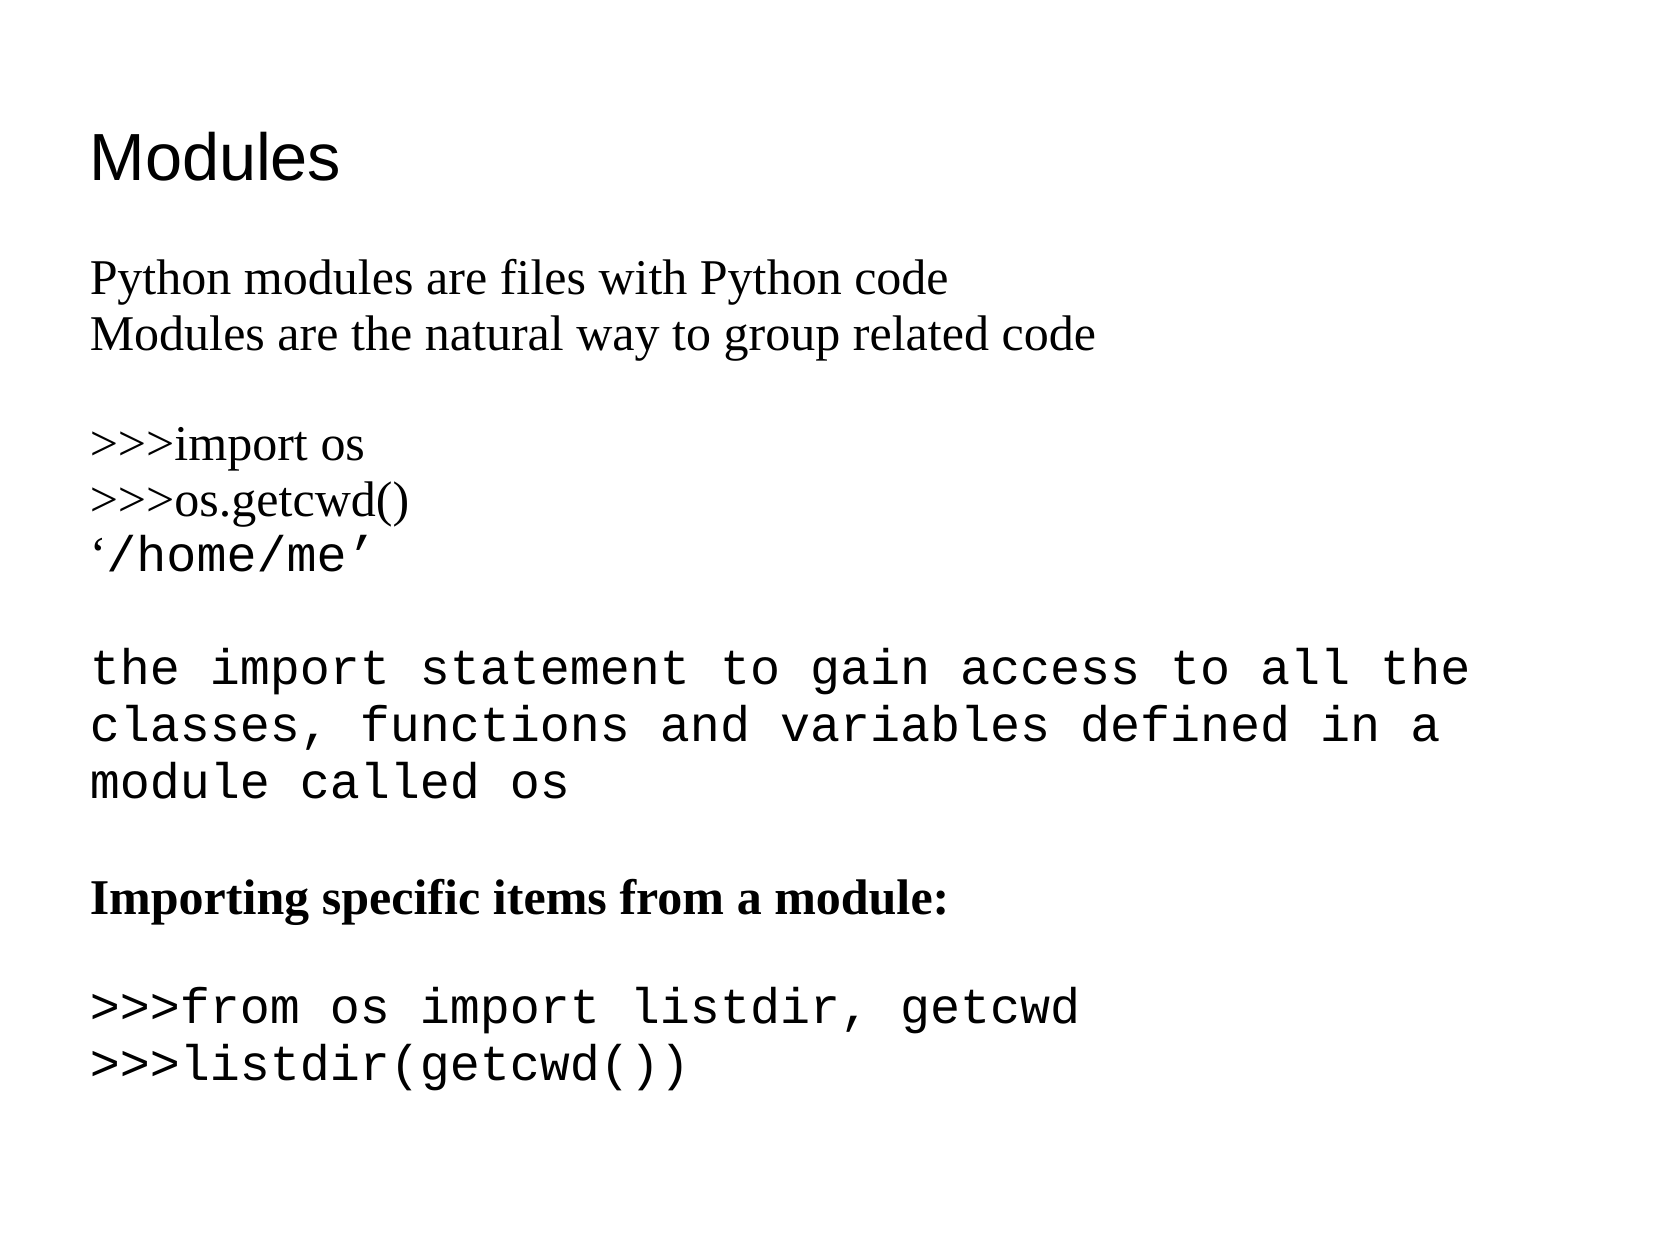

Modules
Python modules are files with Python code
Modules are the natural way to group related code
>>>import os
>>>os.getcwd()
‘/home/me’
the import statement to gain access to all the classes, functions and variables defined in a module called os
Importing specific items from a module:
>>>from os import listdir, getcwd
>>>listdir(getcwd())